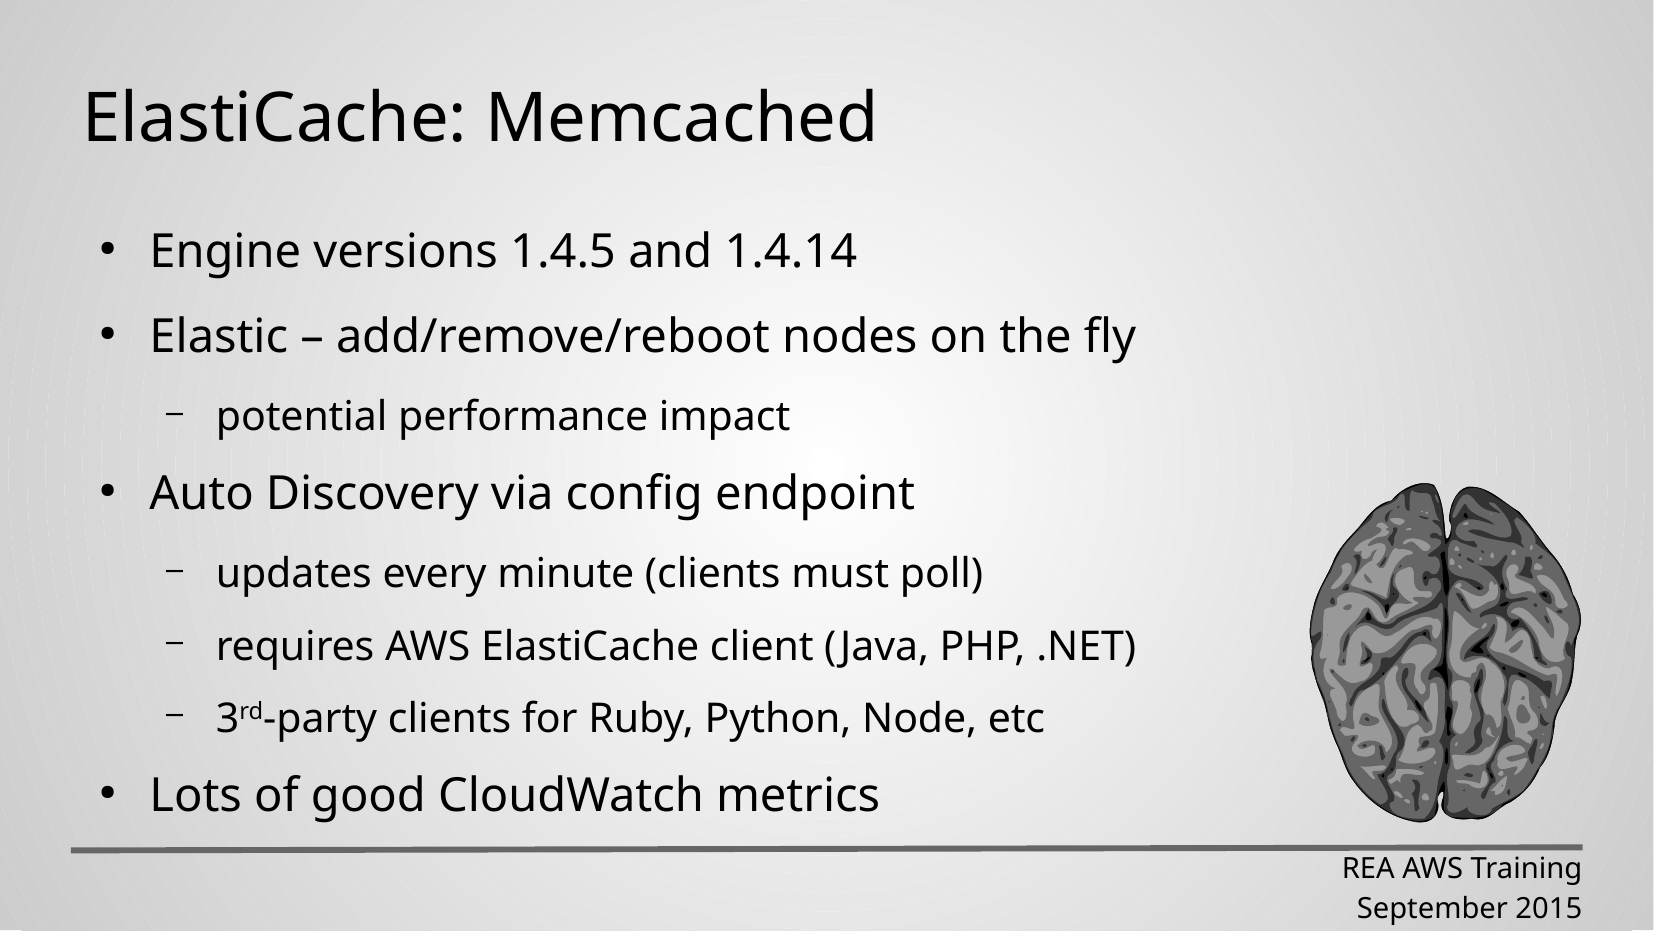

# ElastiCache: Memcached
Engine versions 1.4.5 and 1.4.14
Elastic – add/remove/reboot nodes on the fly
potential performance impact
Auto Discovery via config endpoint
updates every minute (clients must poll)
requires AWS ElastiCache client (Java, PHP, .NET)
3rd-party clients for Ruby, Python, Node, etc
Lots of good CloudWatch metrics